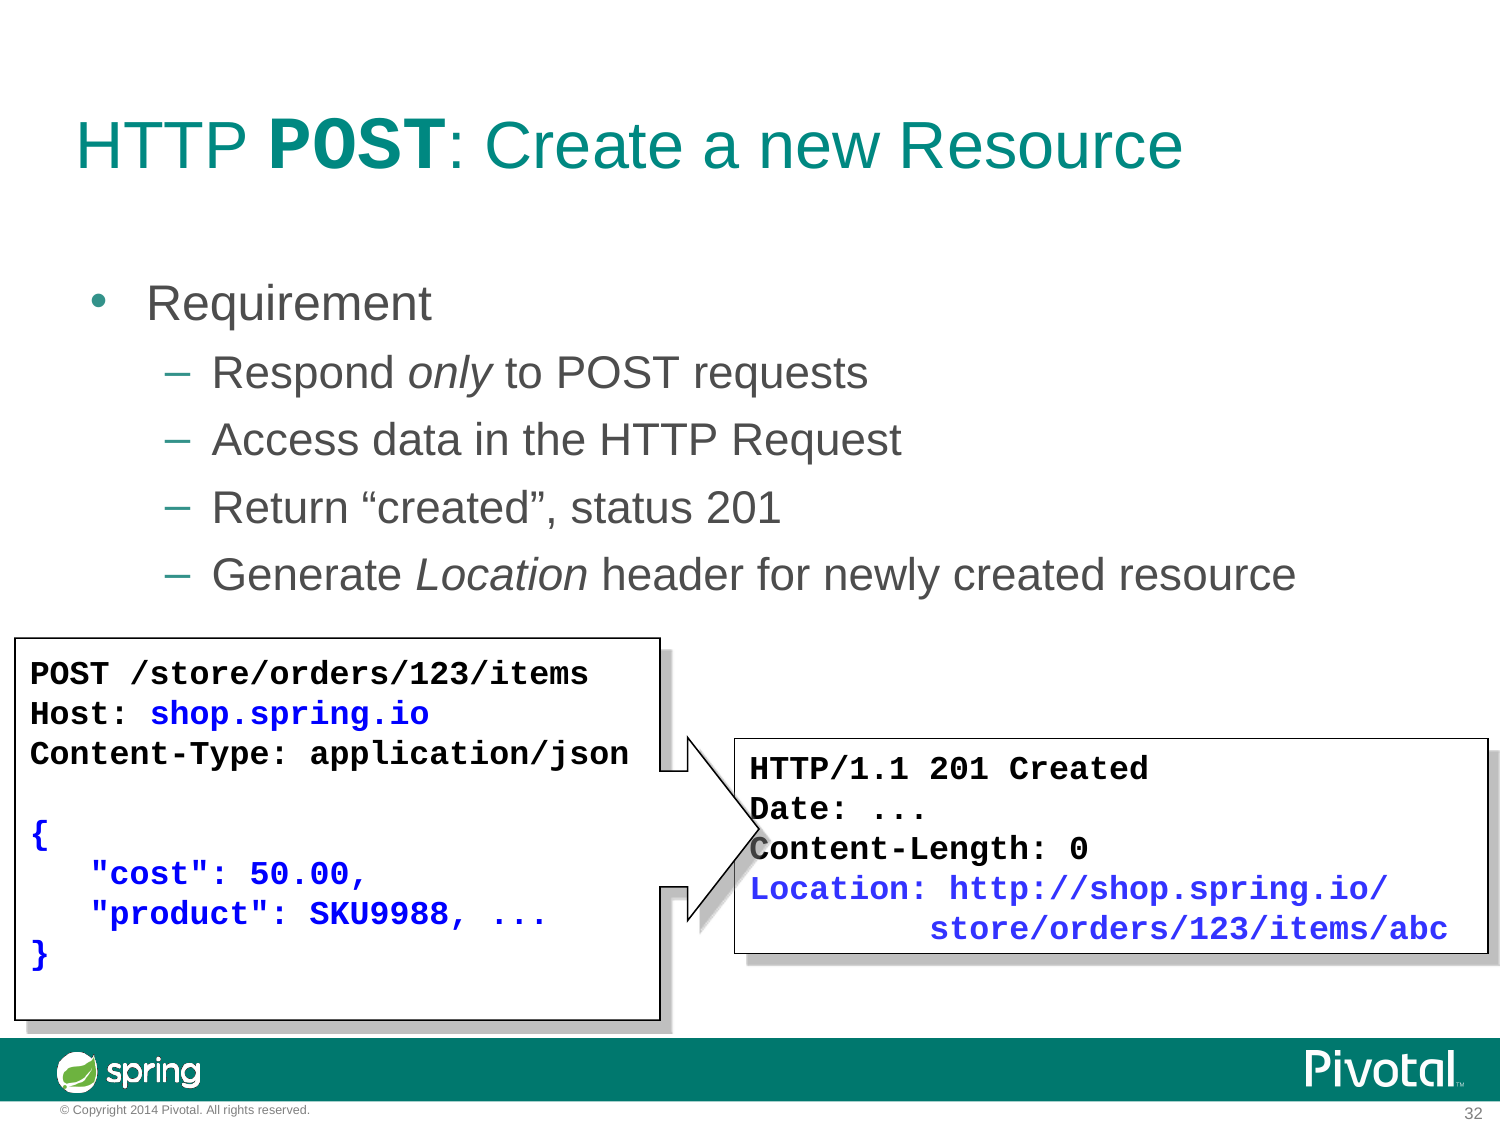

# HTTP POST: Create a new Resource
Requirement
Respond only to POST requests
Access data in the HTTP Request
Return “created”, status 201
Generate Location header for newly created resource
POST /store/orders/123/items
Host: shop.spring.io
Content-Type: application/json
{
 "cost": 50.00,
 "product": SKU9988, ...
}
HTTP/1.1 201 Created
Date: ...
Content-Length: 0
Location: http://shop.spring.io/
 store/orders/123/items/abc